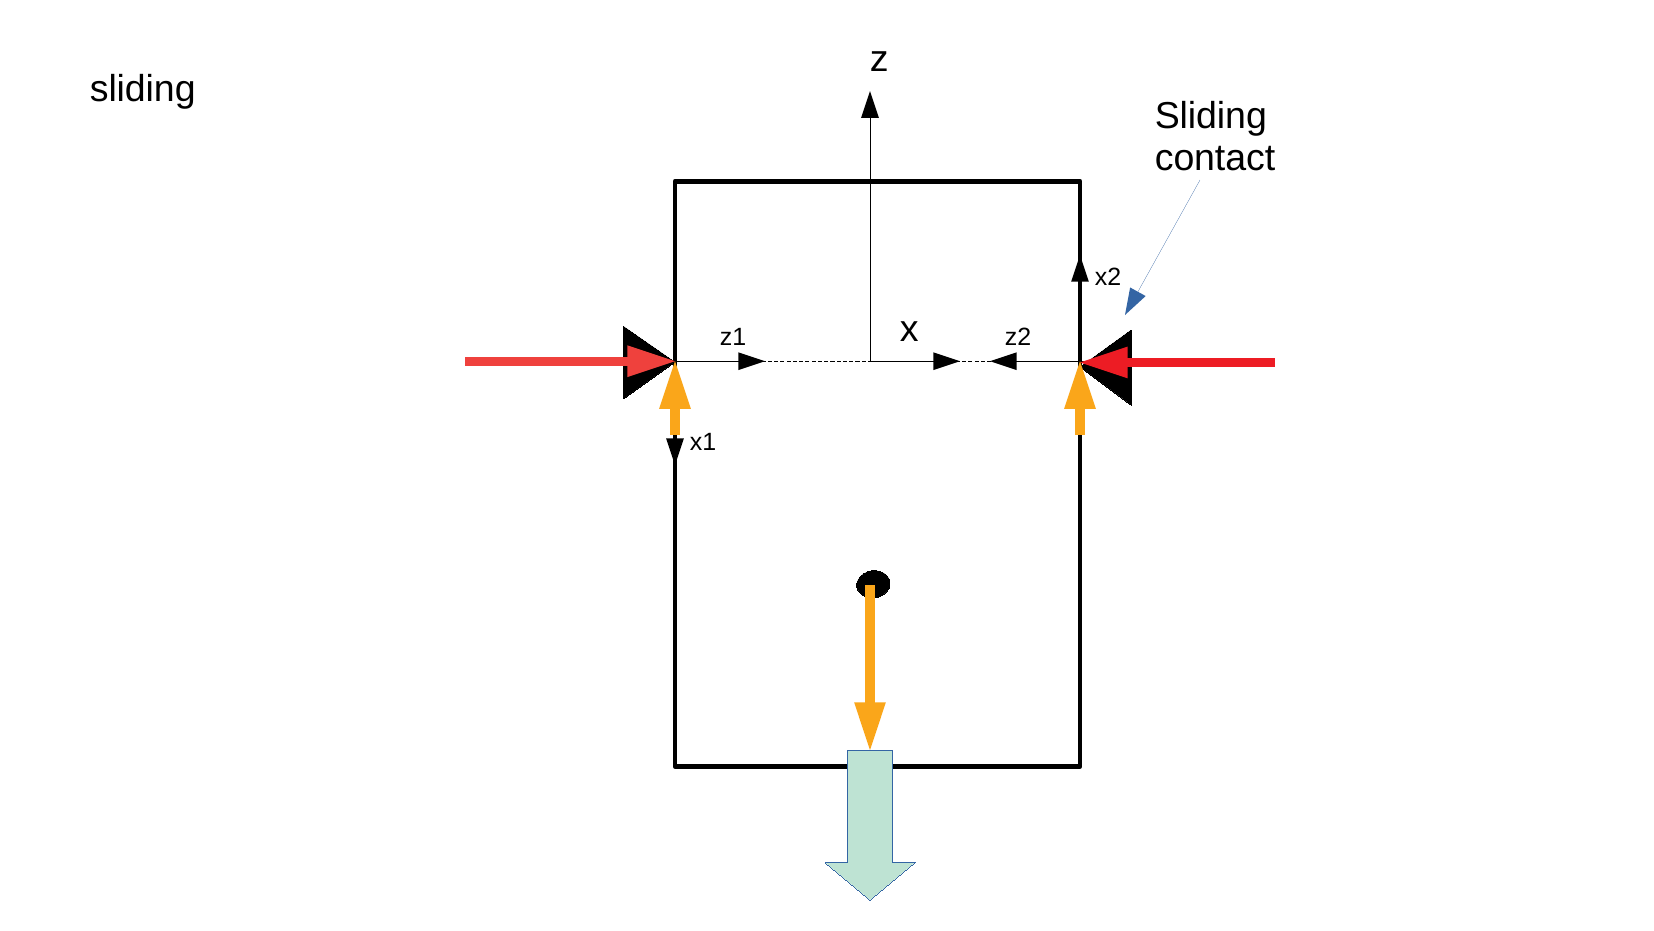

z
sliding
Sliding contact
x2
x
z1
z2
x1